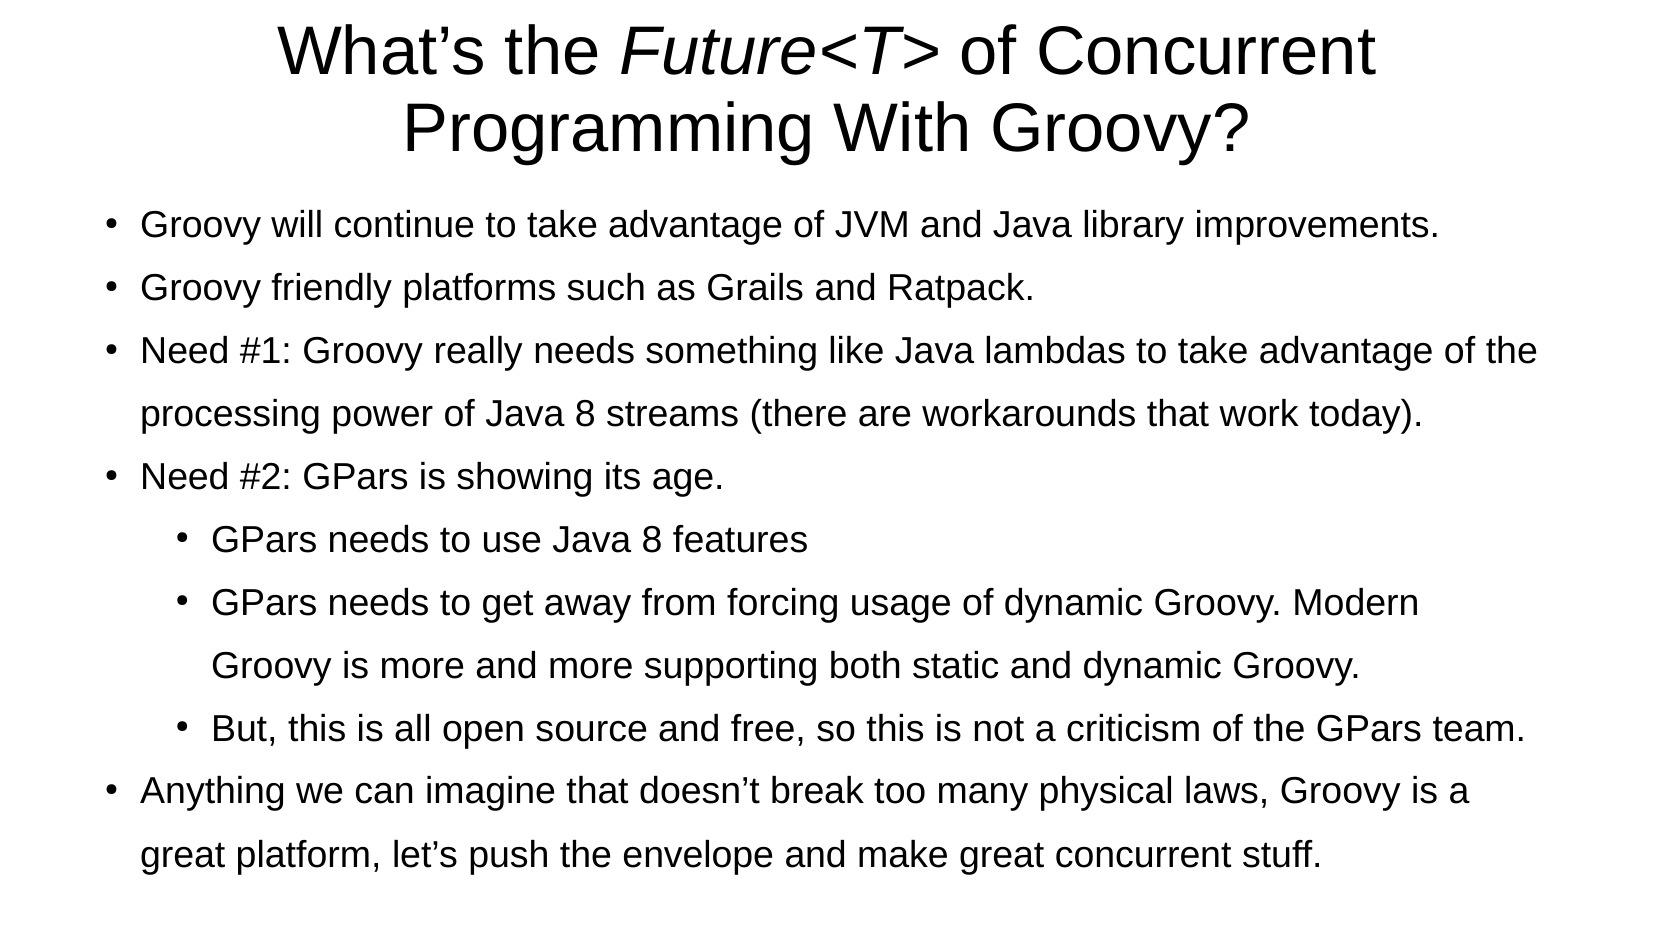

# What’s the Future<T> of Concurrent Programming With Groovy?
Groovy will continue to take advantage of JVM and Java library improvements.
Groovy friendly platforms such as Grails and Ratpack.
Need #1: Groovy really needs something like Java lambdas to take advantage of the processing power of Java 8 streams (there are workarounds that work today).
Need #2: GPars is showing its age.
GPars needs to use Java 8 features
GPars needs to get away from forcing usage of dynamic Groovy. Modern Groovy is more and more supporting both static and dynamic Groovy.
But, this is all open source and free, so this is not a criticism of the GPars team.
Anything we can imagine that doesn’t break too many physical laws, Groovy is a great platform, let’s push the envelope and make great concurrent stuff.